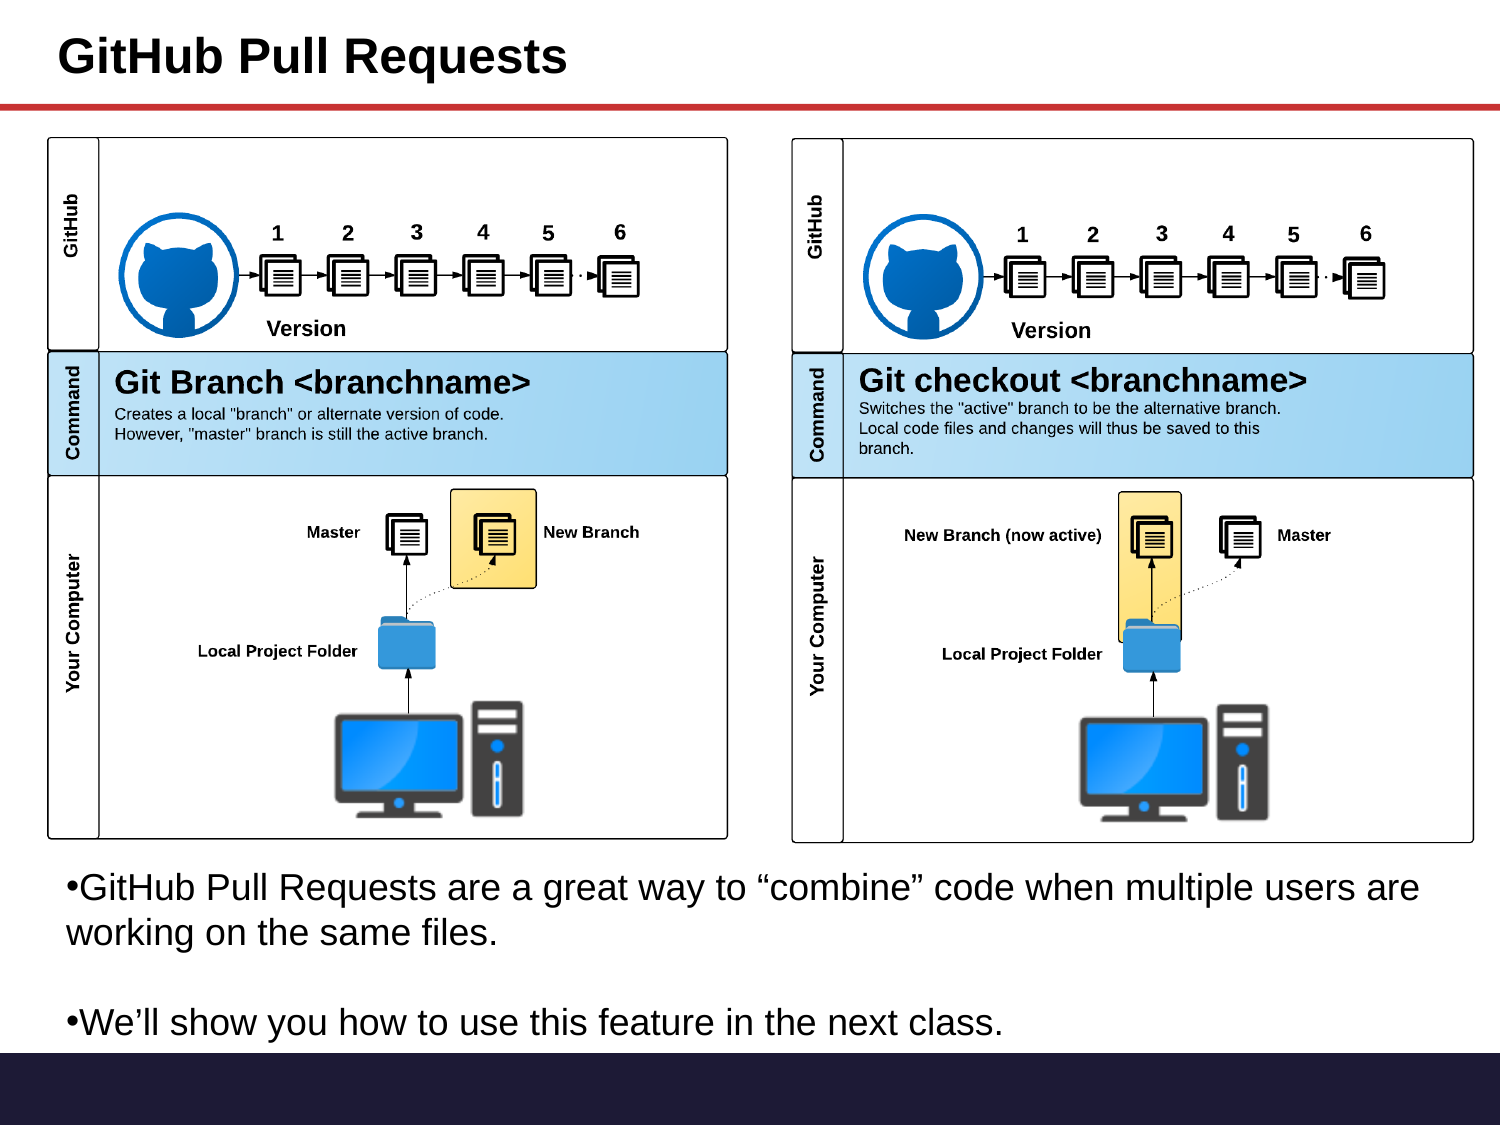

GitHub Pull Requests
GitHub Pull Requests are a great way to “combine” code when multiple users are working on the same files.
We’ll show you how to use this feature in the next class.